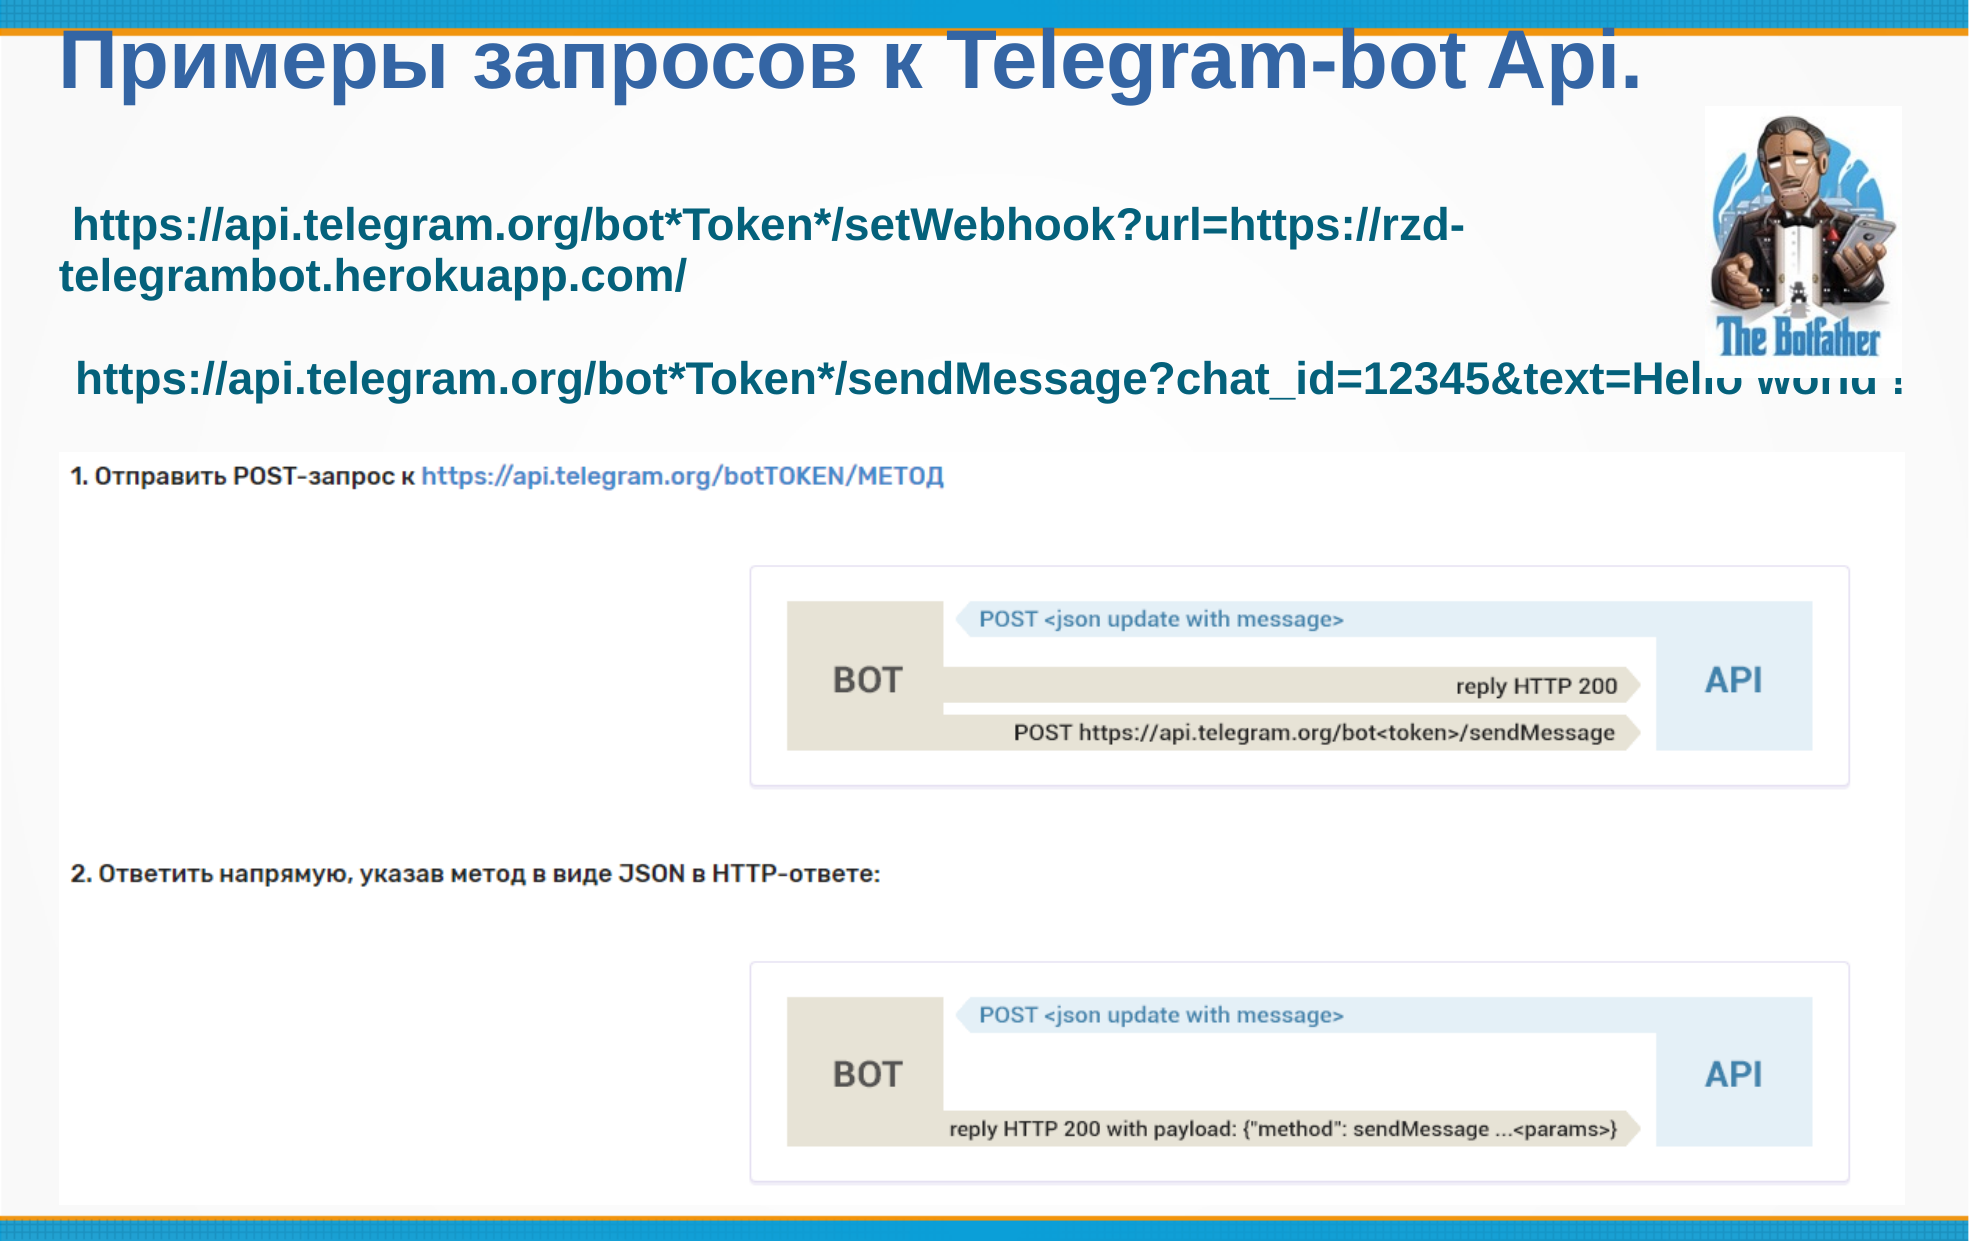

# Примеры запросов к Telegram-bot Api.
 https://api.telegram.org/bot*Token*/setWebhook?url=https://rzd- telegrambot.herokuapp.com/
https://api.telegram.org/bot*Token*/sendMessage?chat_id=12345&text=Hello world !